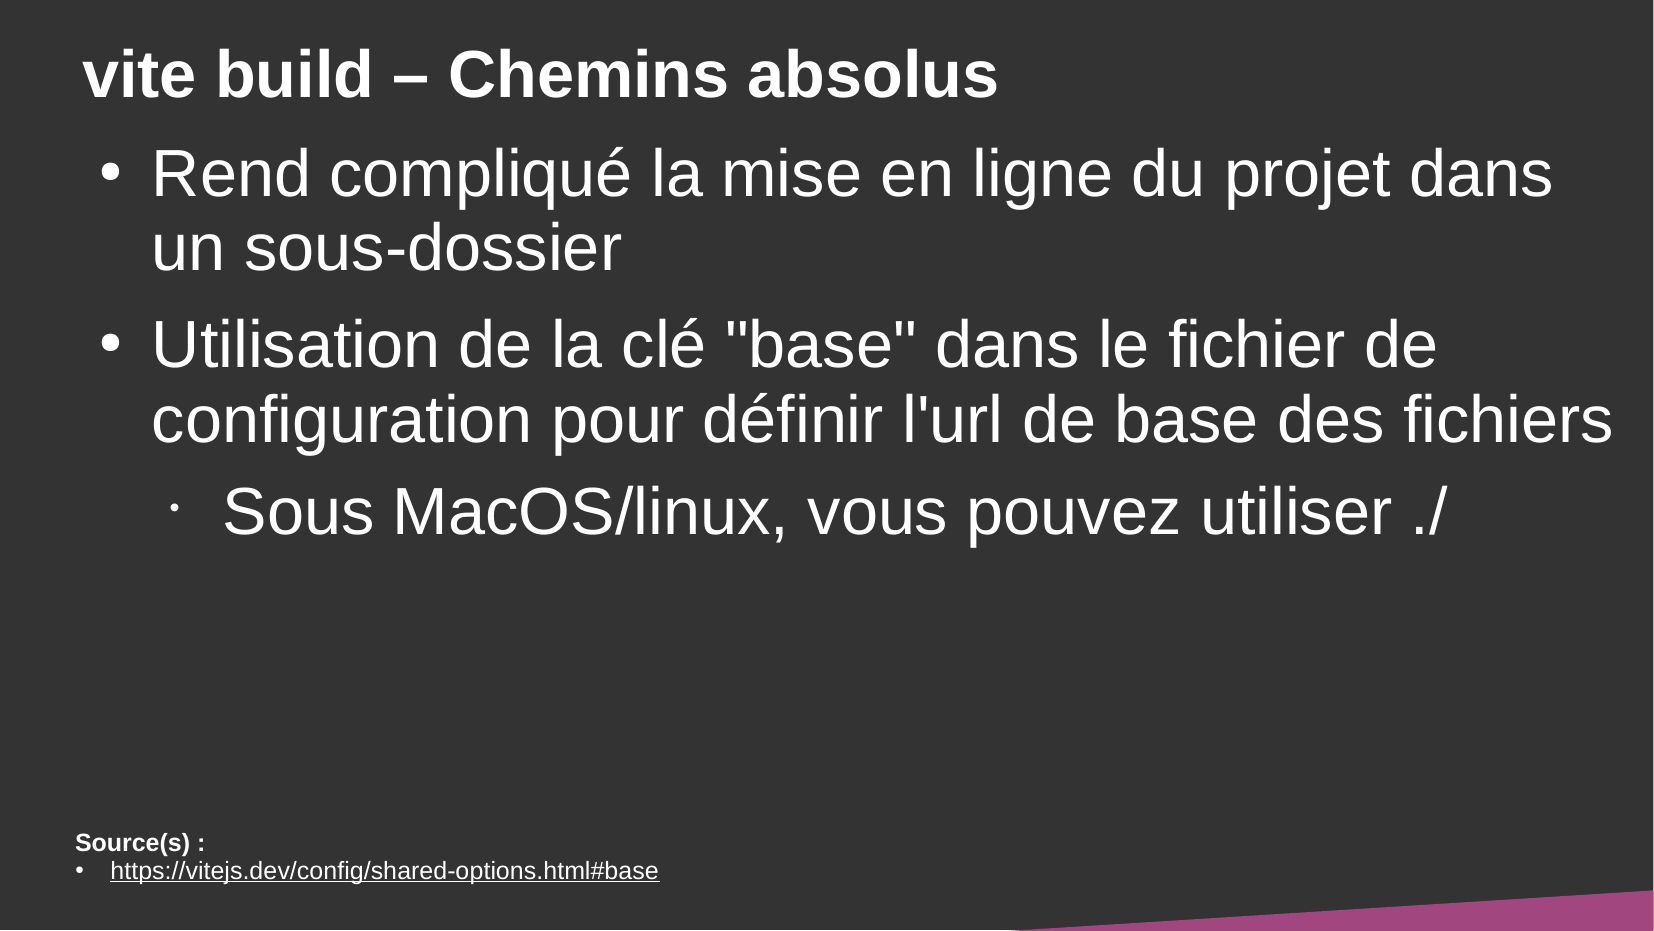

# vite build – Chemins absolus
Rend compliqué la mise en ligne du projet dans un sous-dossier
Utilisation de la clé "base" dans le fichier de configuration pour définir l'url de base des fichiers
Sous MacOS/linux, vous pouvez utiliser ./
Source(s) :
https://vitejs.dev/config/shared-options.html#base